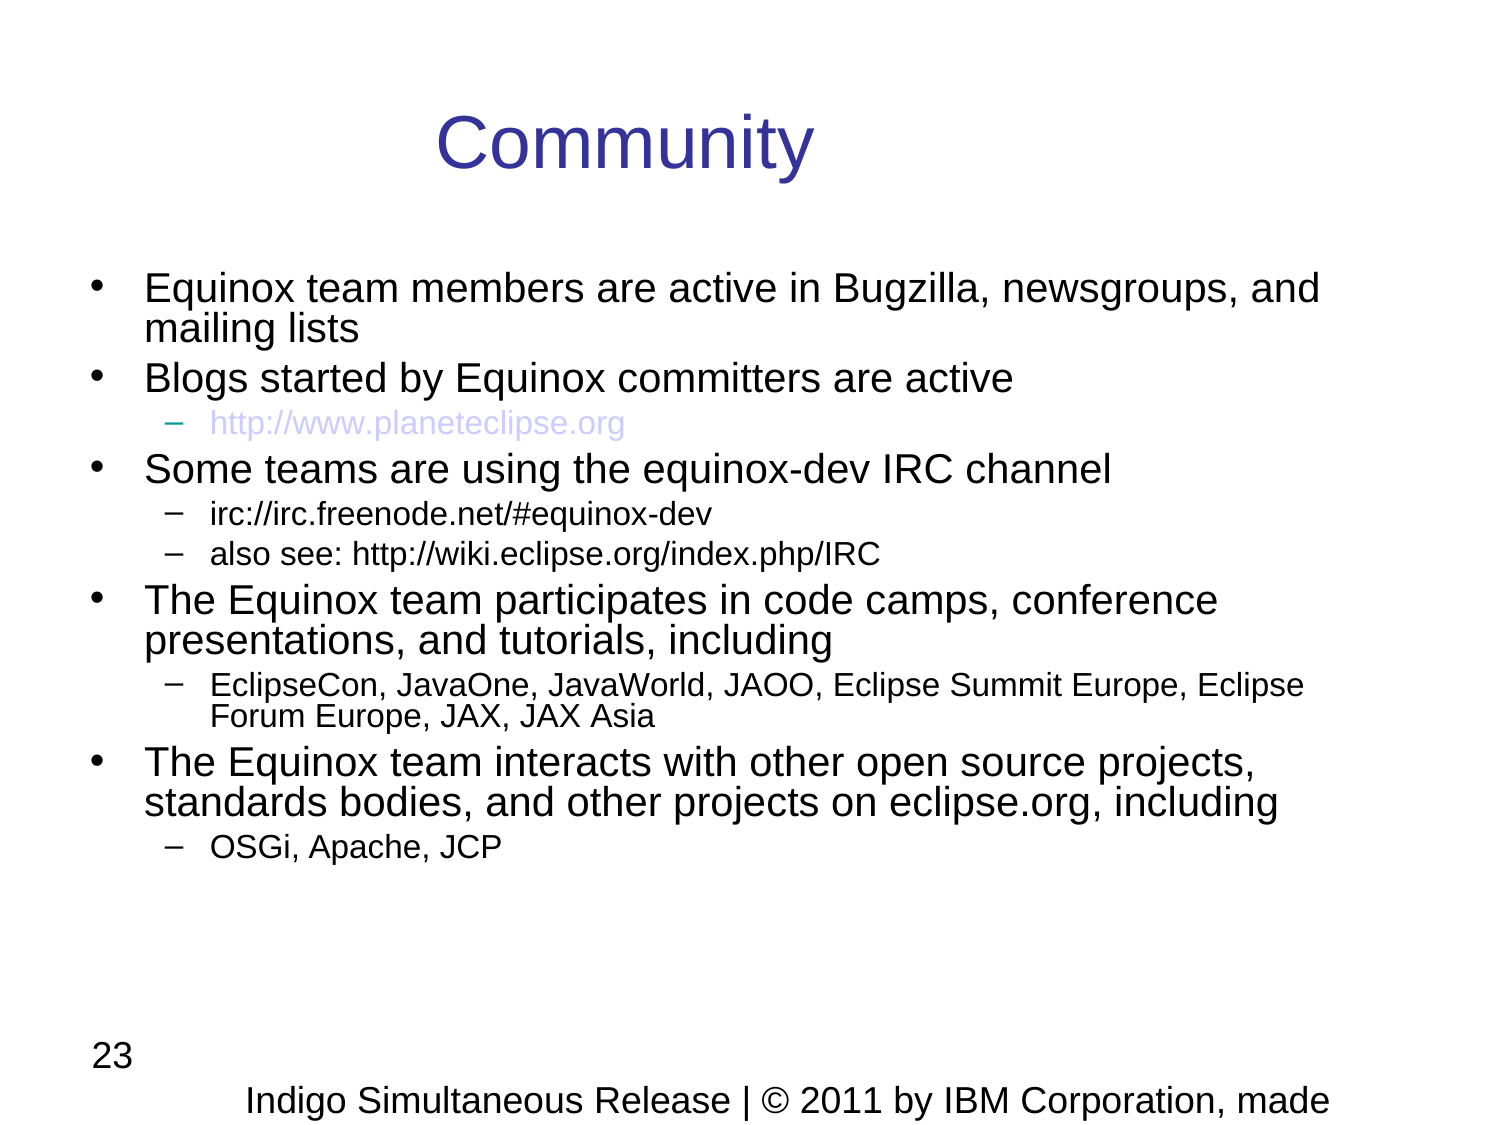

# Community
Equinox team members are active in Bugzilla, newsgroups, and mailing lists
Blogs started by Equinox committers are active
http://www.planeteclipse.org
Some teams are using the equinox-dev IRC channel
irc://irc.freenode.net/#equinox-dev
also see: http://wiki.eclipse.org/index.php/IRC
The Equinox team participates in code camps, conference presentations, and tutorials, including
EclipseCon, JavaOne, JavaWorld, JAOO, Eclipse Summit Europe, Eclipse Forum Europe, JAX, JAX Asia
The Equinox team interacts with other open source projects, standards bodies, and other projects on eclipse.org, including
OSGi, Apache, JCP
23